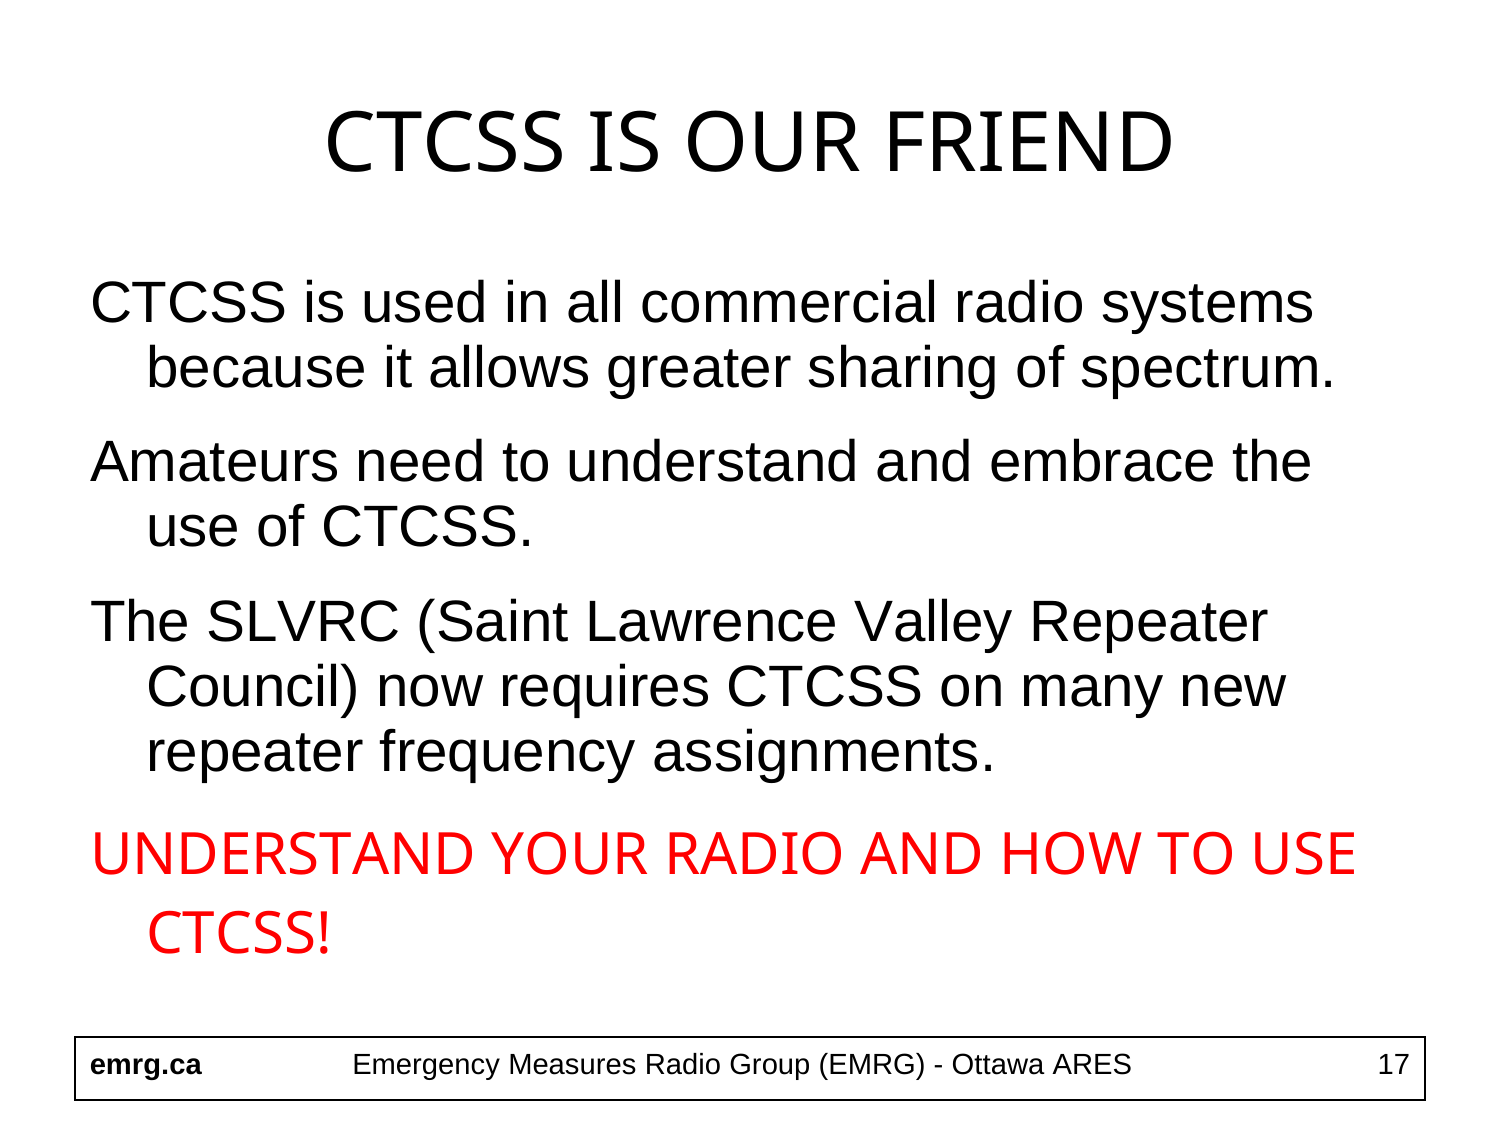

# CTCSS IS OUR FRIEND
CTCSS is used in all commercial radio systems because it allows greater sharing of spectrum.
Amateurs need to understand and embrace the use of CTCSS.
The SLVRC (Saint Lawrence Valley Repeater Council) now requires CTCSS on many new repeater frequency assignments.
UNDERSTAND YOUR RADIO AND HOW TO USE CTCSS!
Emergency Measures Radio Group (EMRG) - Ottawa ARES